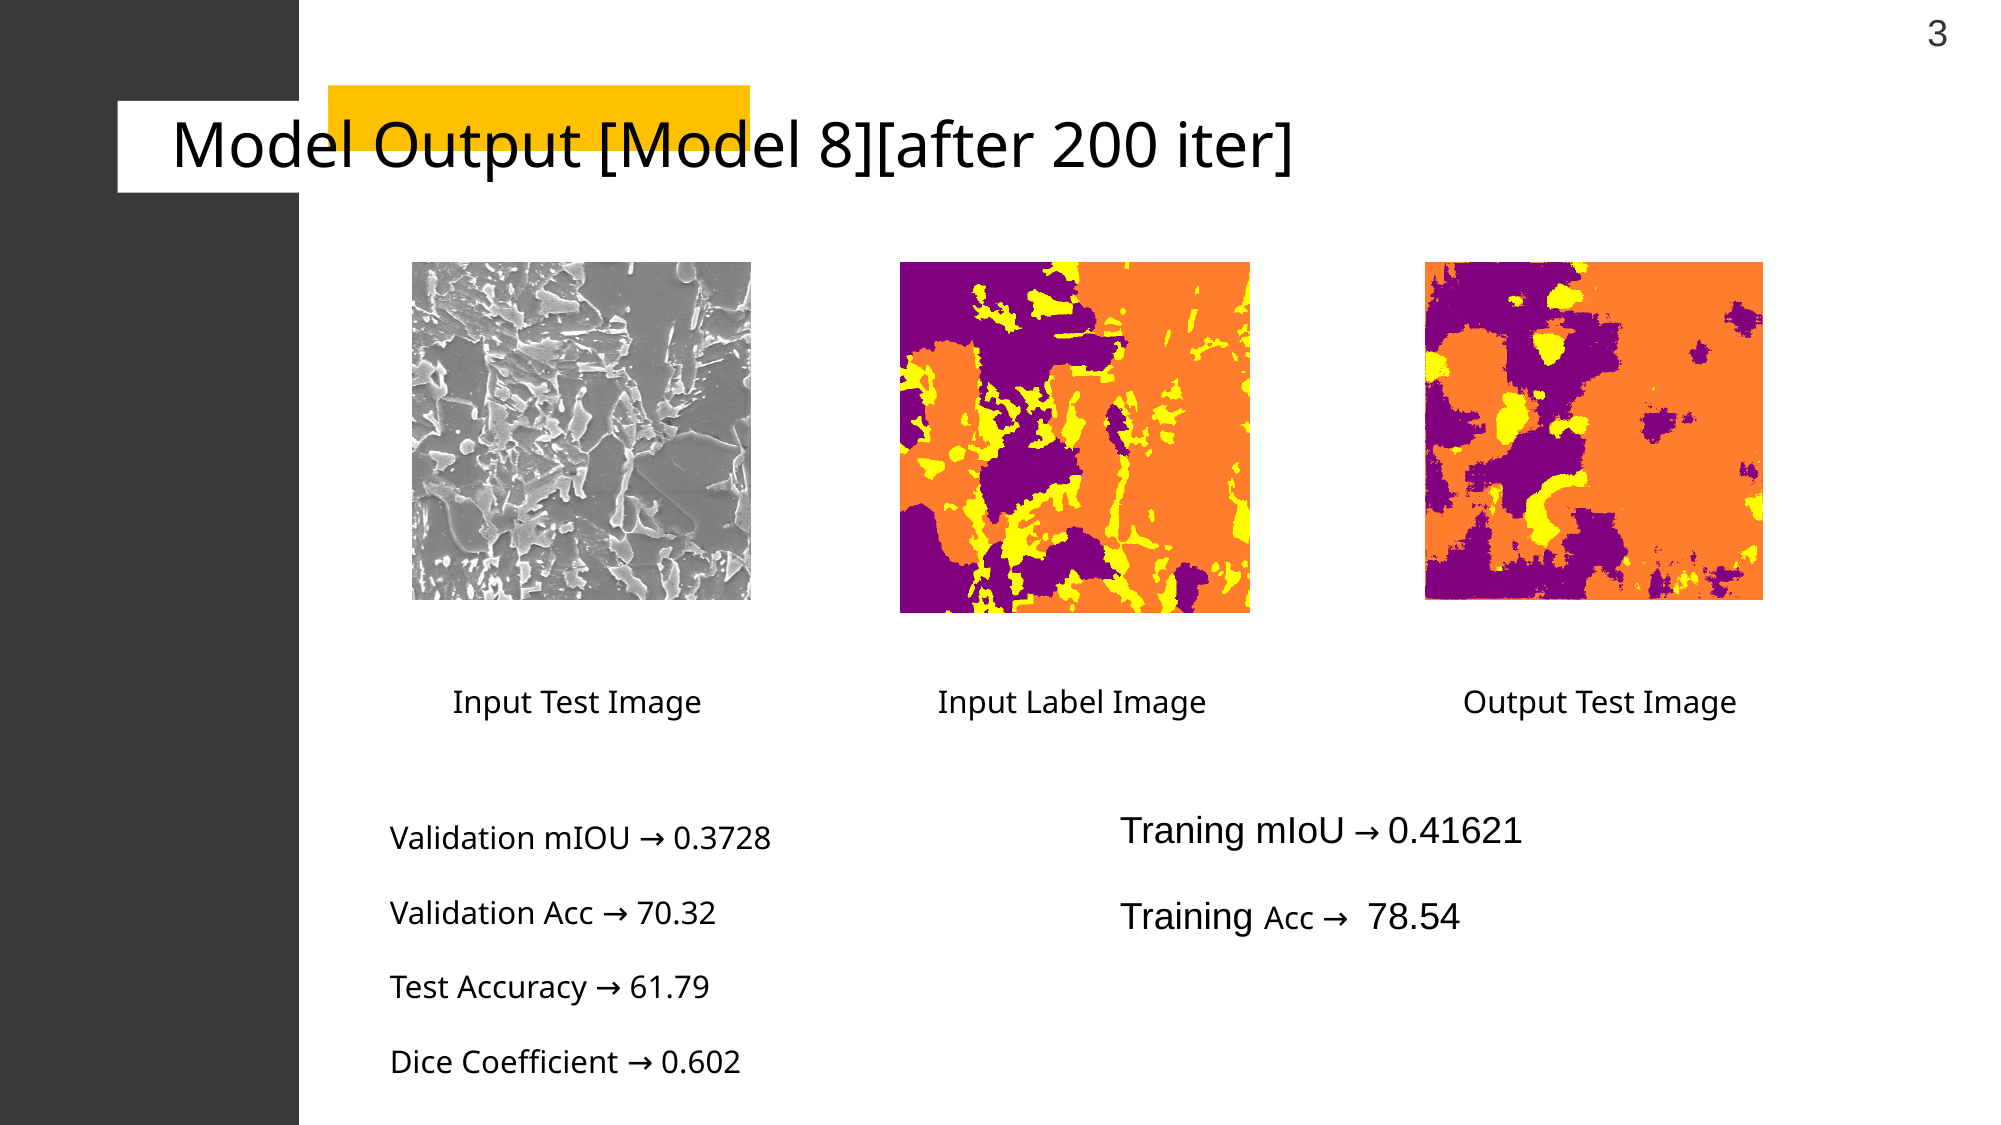

Model Output [Model 8][after 200 iter]
Input Test Image
Input Label Image
Output Test Image
Traning mIoU → 0.41621
Training Acc → 78.54
Validation mIOU → 0.3728
Validation Acc → 70.32
Test Accuracy → 61.79
Dice Coefficient → 0.602